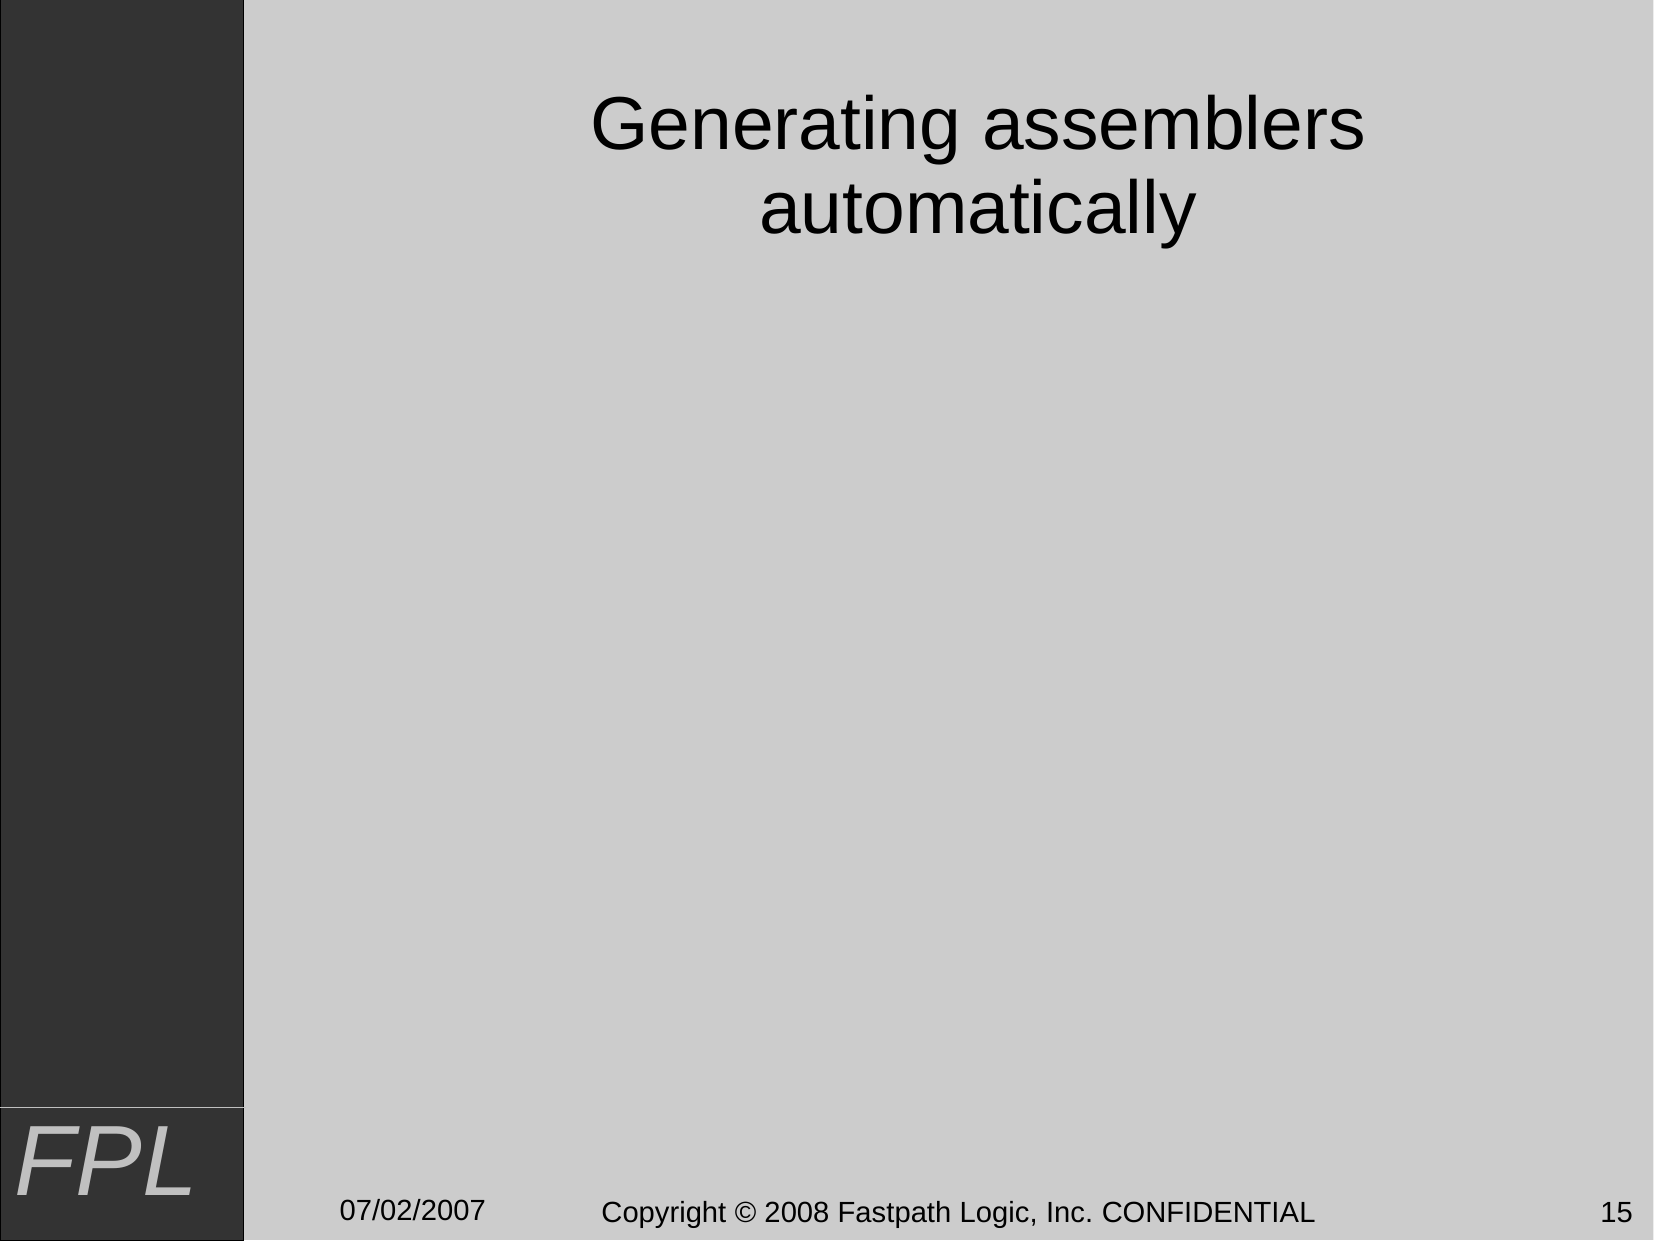

# Generating assemblers automatically
07/02/2007
15
© 2007 FASTPATH LOGIC INC.